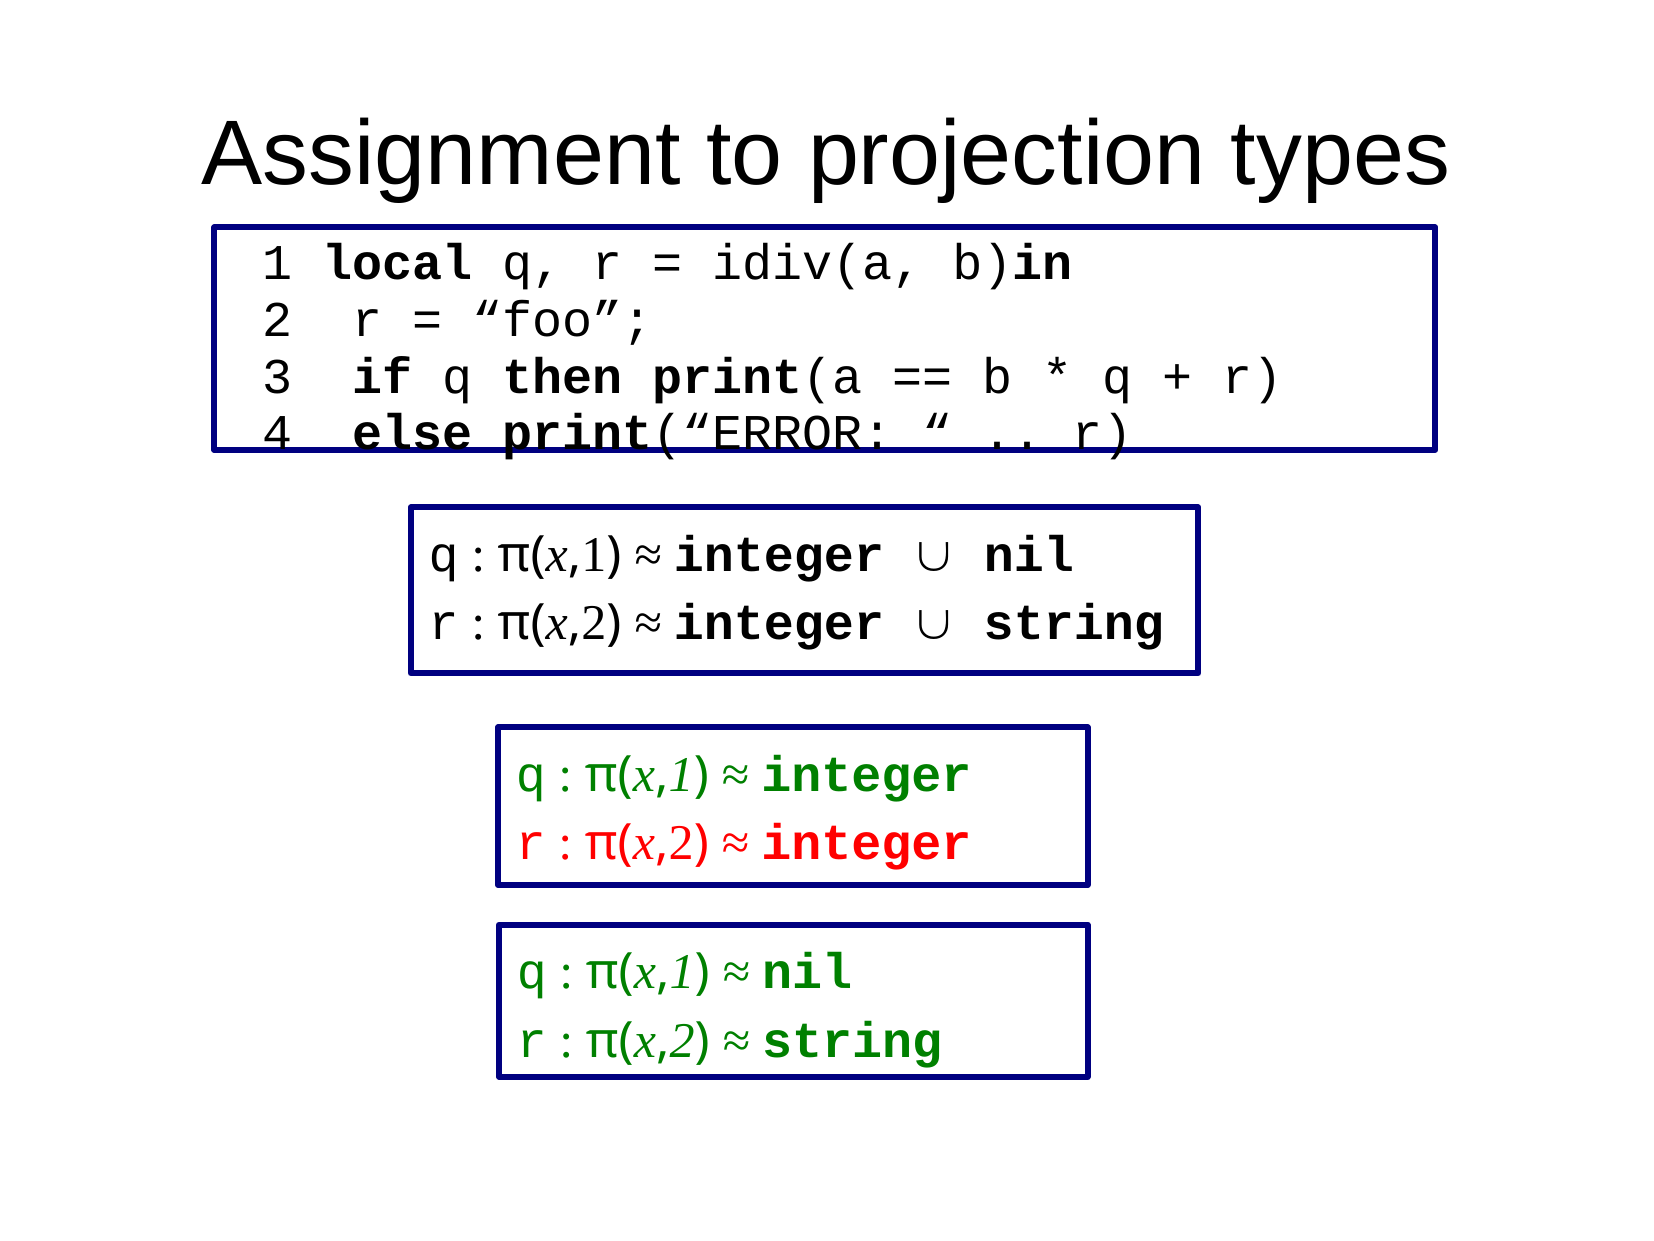

# Assignment to projection types
 1 local q, r = idiv(a, b)in
 2 r = “foo”;
 3 if q then print(a == b * q + r)
 4 else print(“ERROR: “ .. r)
q : π(x,1) ≈ integer ∪ nil
r : π(x,2) ≈ integer ∪ string
q : π(x,1) ≈ integer
r : π(x,2) ≈ integer
q : π(x,1) ≈ nil
r : π(x,2) ≈ string